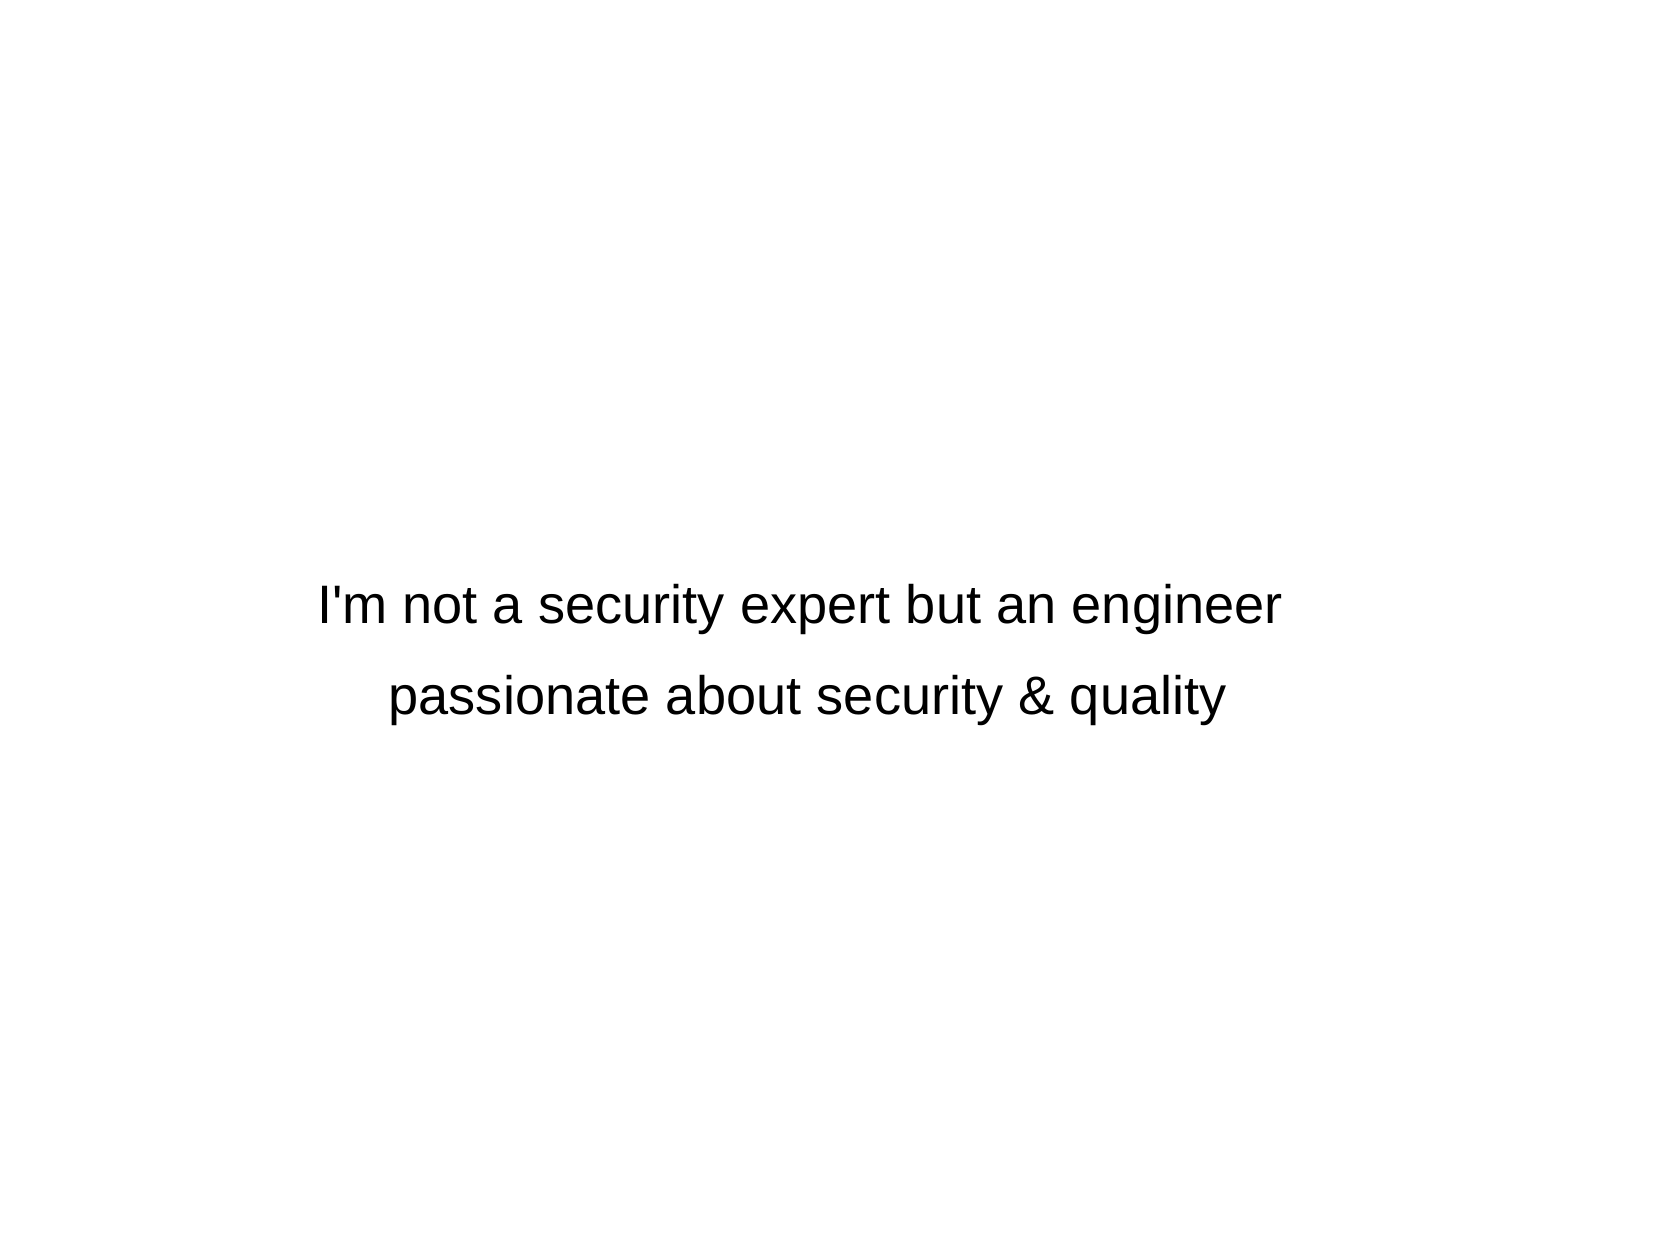

I'm not a security expert but an engineer
passionate about security & quality